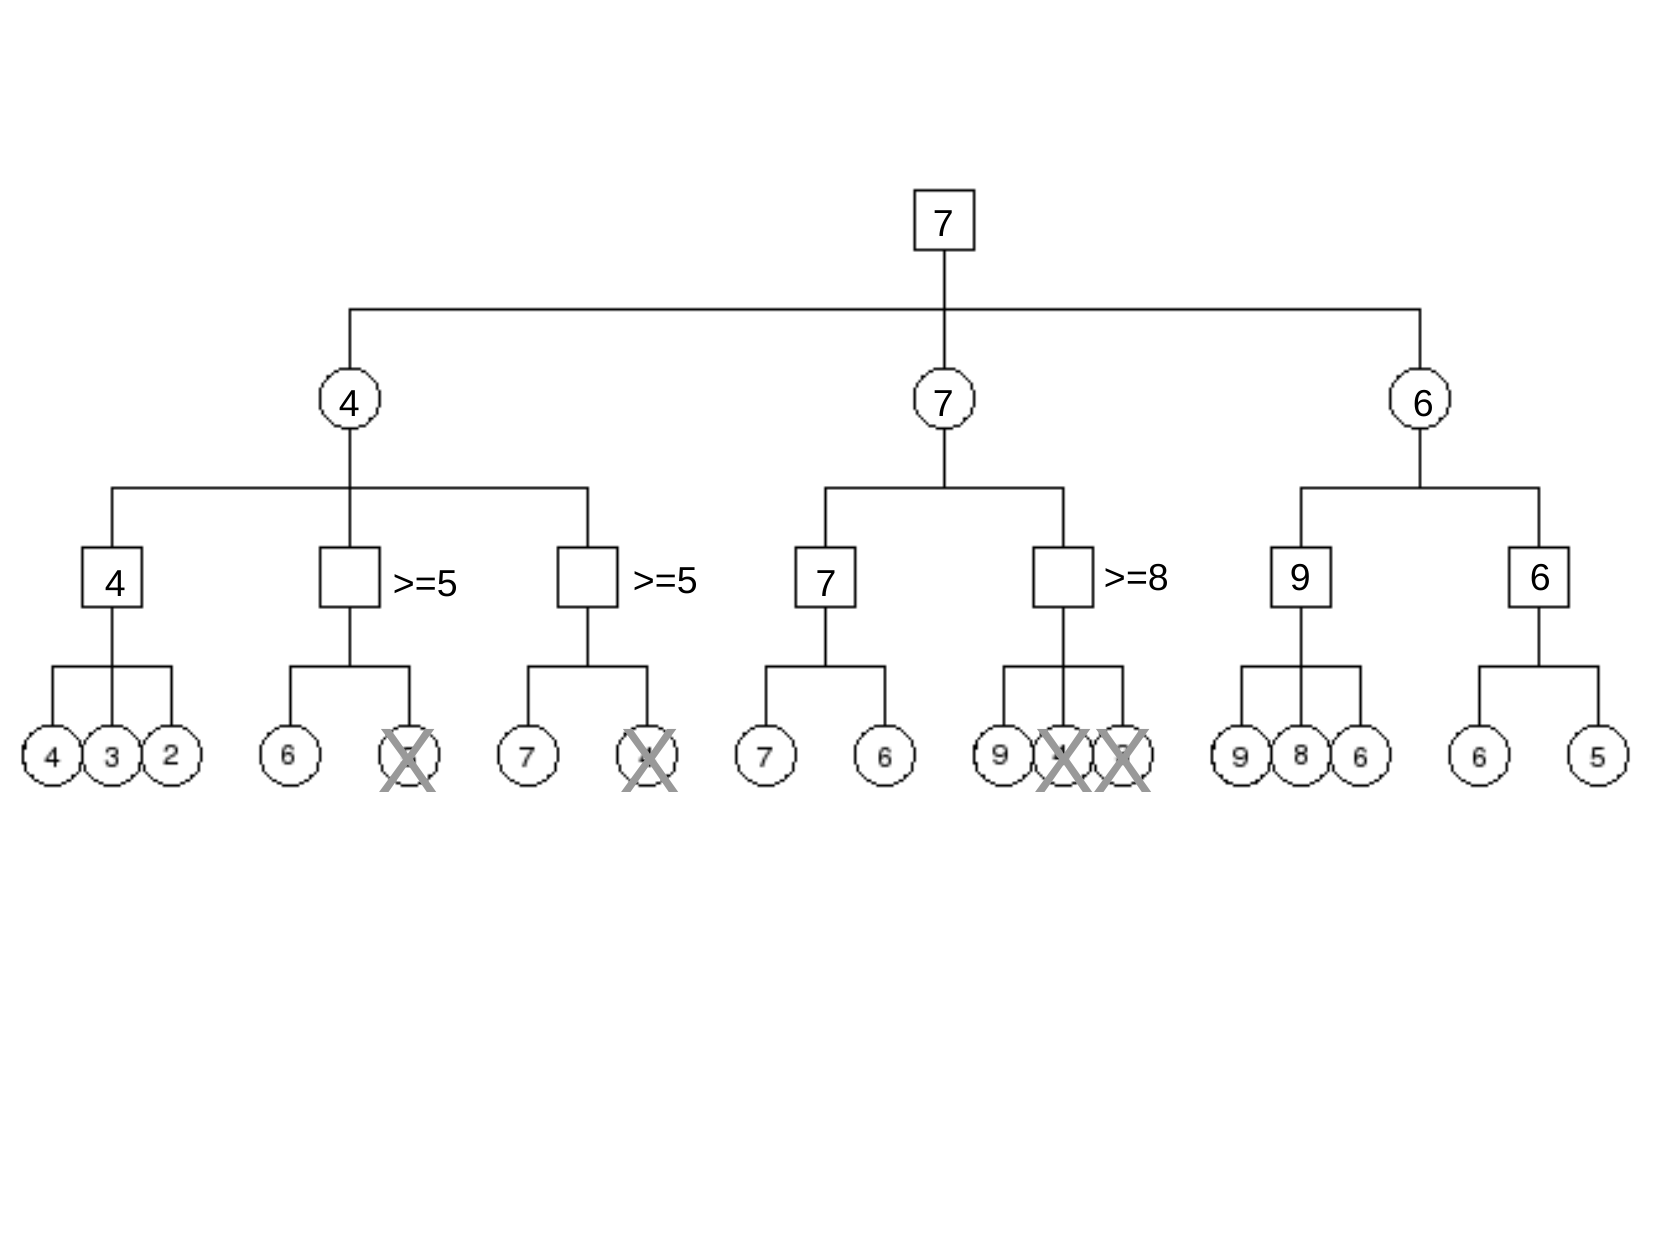

7
4
7
6
>=8
9
6
>=5
4
>=5
7
X
X
X
X